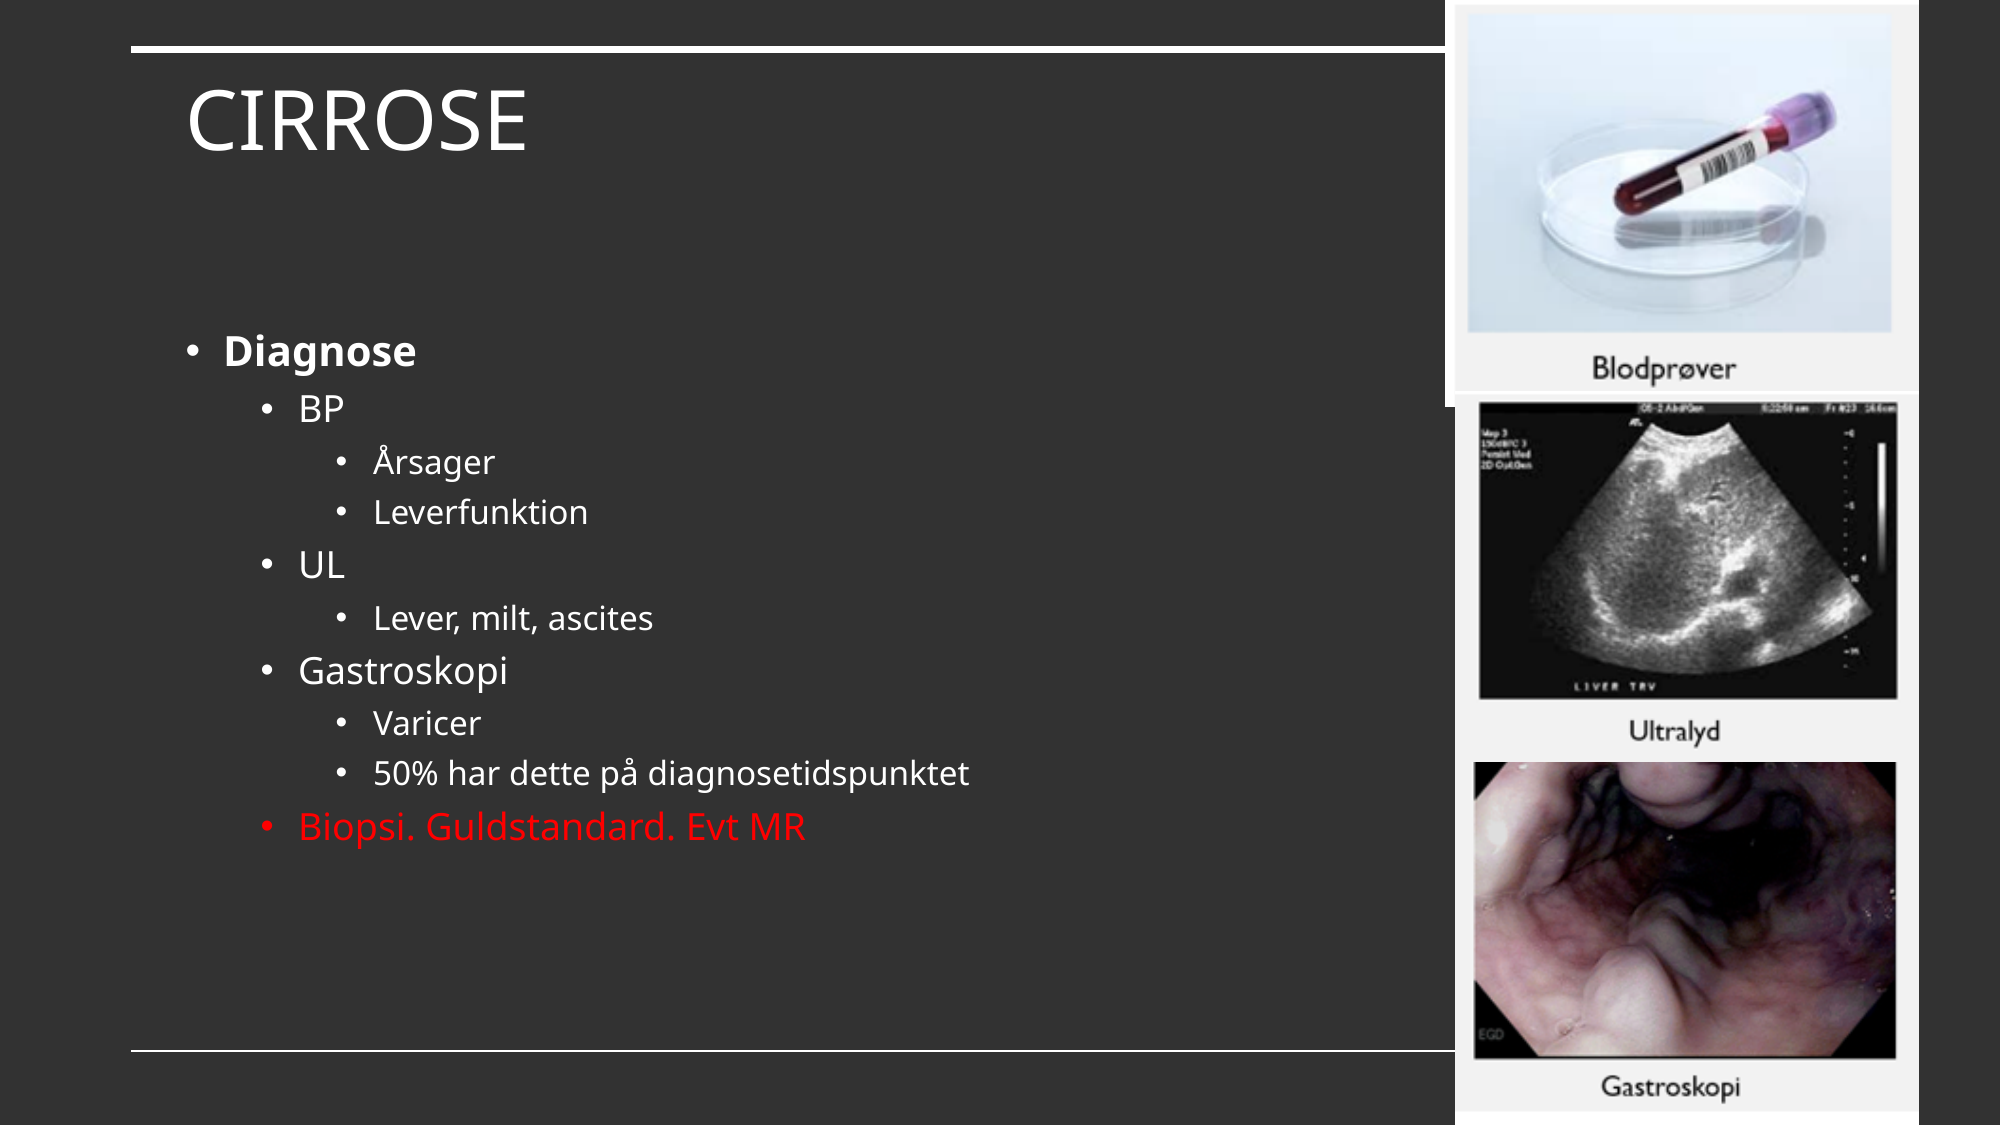

# Cirrose
Diagnose
BP
Årsager
Leverfunktion
UL
Lever, milt, ascites
Gastroskopi
Varicer
50% har dette på diagnosetidspunktet
Biopsi. Guldstandard. Evt MR